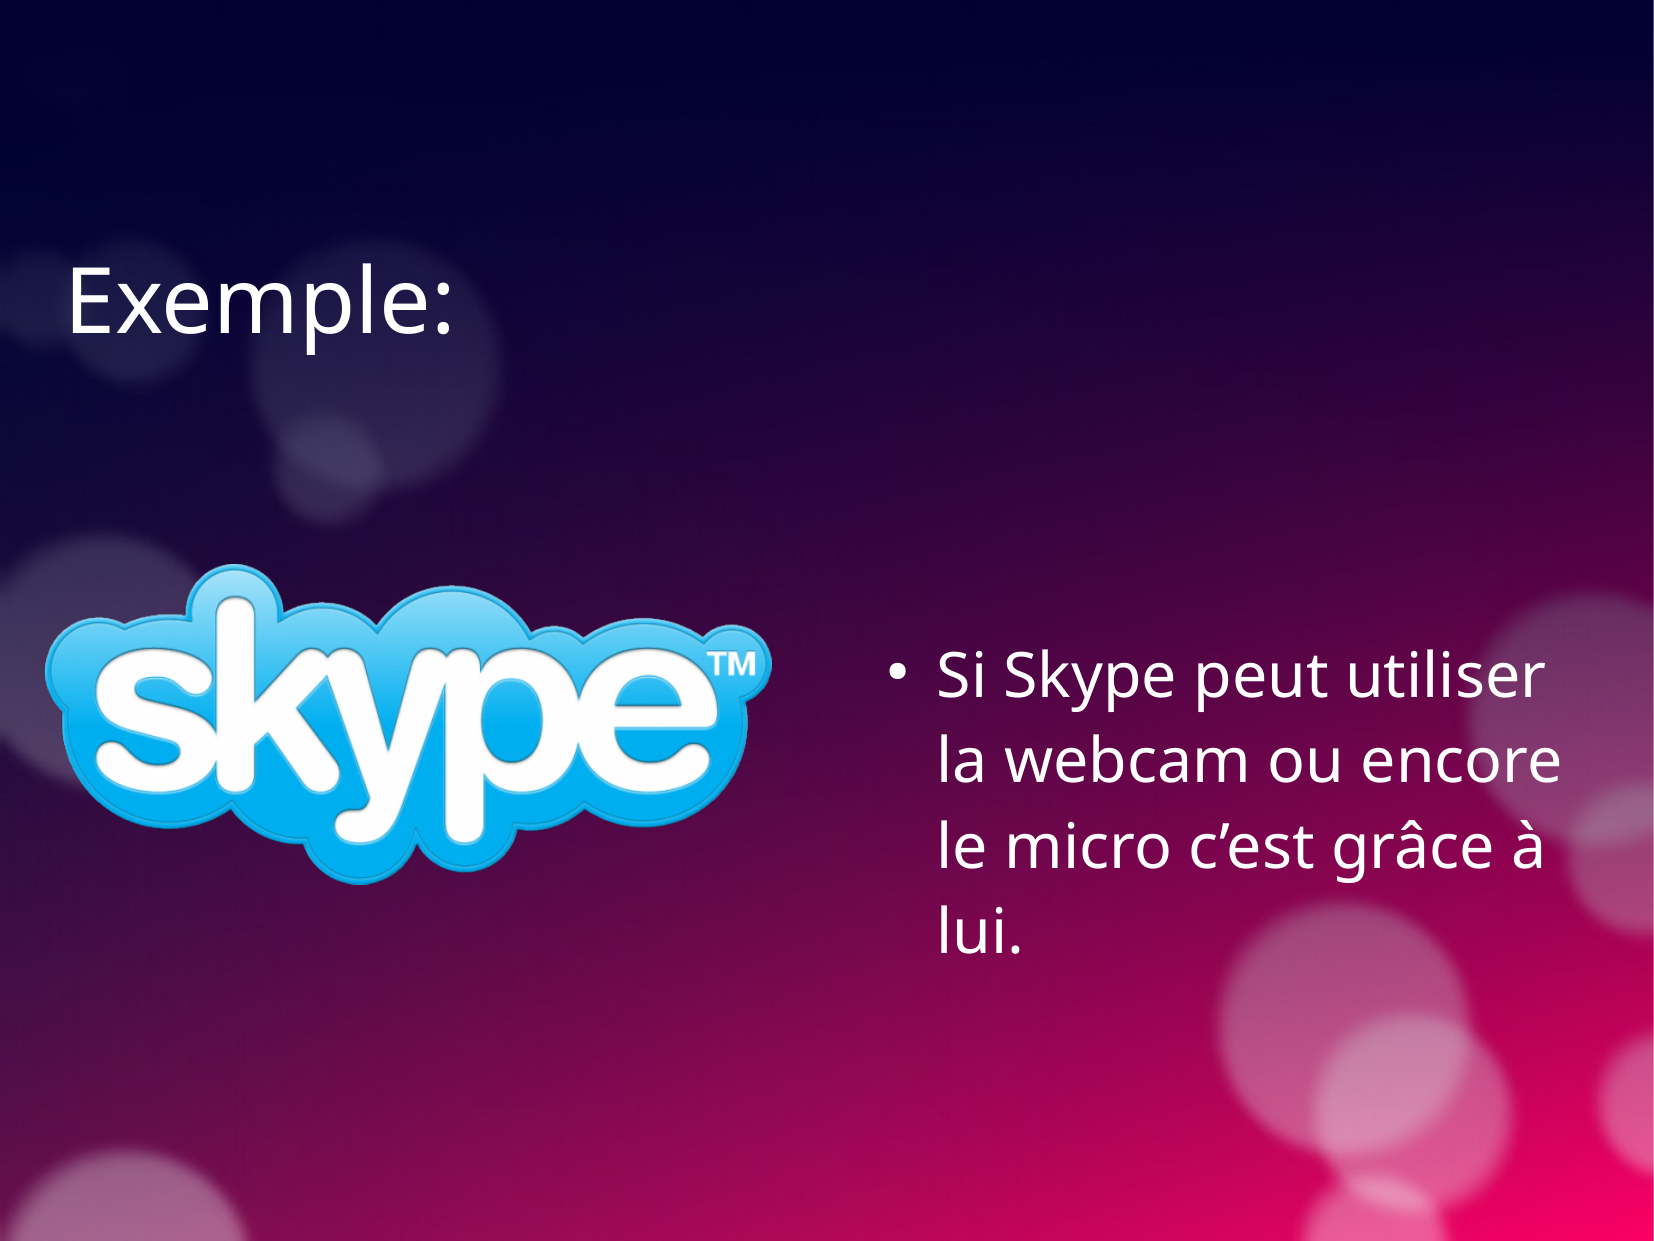

# Exemple:
Si Skype peut utiliser la webcam ou encore le micro c’est grâce à lui.